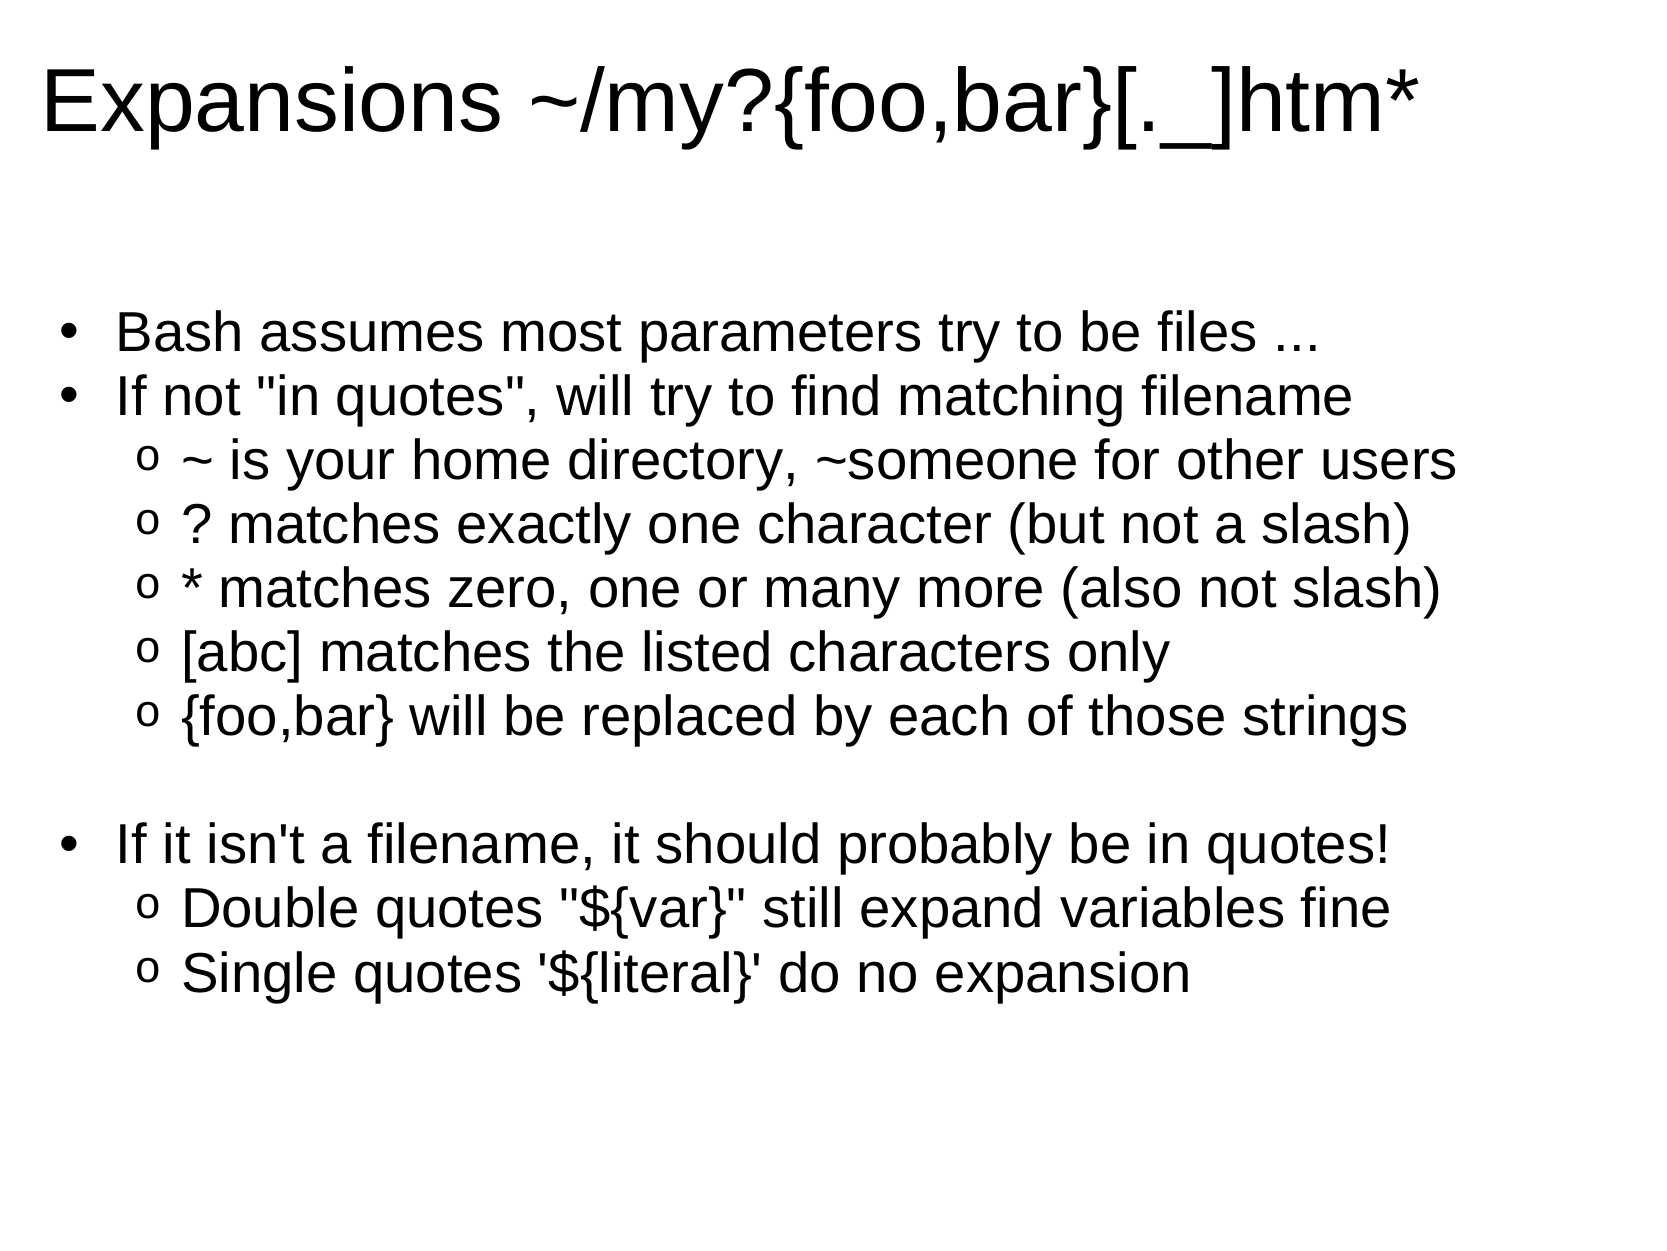

# Expansions ~/my?{foo,bar}[._]htm*
Bash assumes most parameters try to be files ...
If not "in quotes", will try to find matching filename
~ is your home directory, ~someone for other users
? matches exactly one character (but not a slash)
* matches zero, one or many more (also not slash)
[abc] matches the listed characters only
{foo,bar} will be replaced by each of those strings
If it isn't a filename, it should probably be in quotes!
Double quotes "${var}" still expand variables fine
Single quotes '${literal}' do no expansion